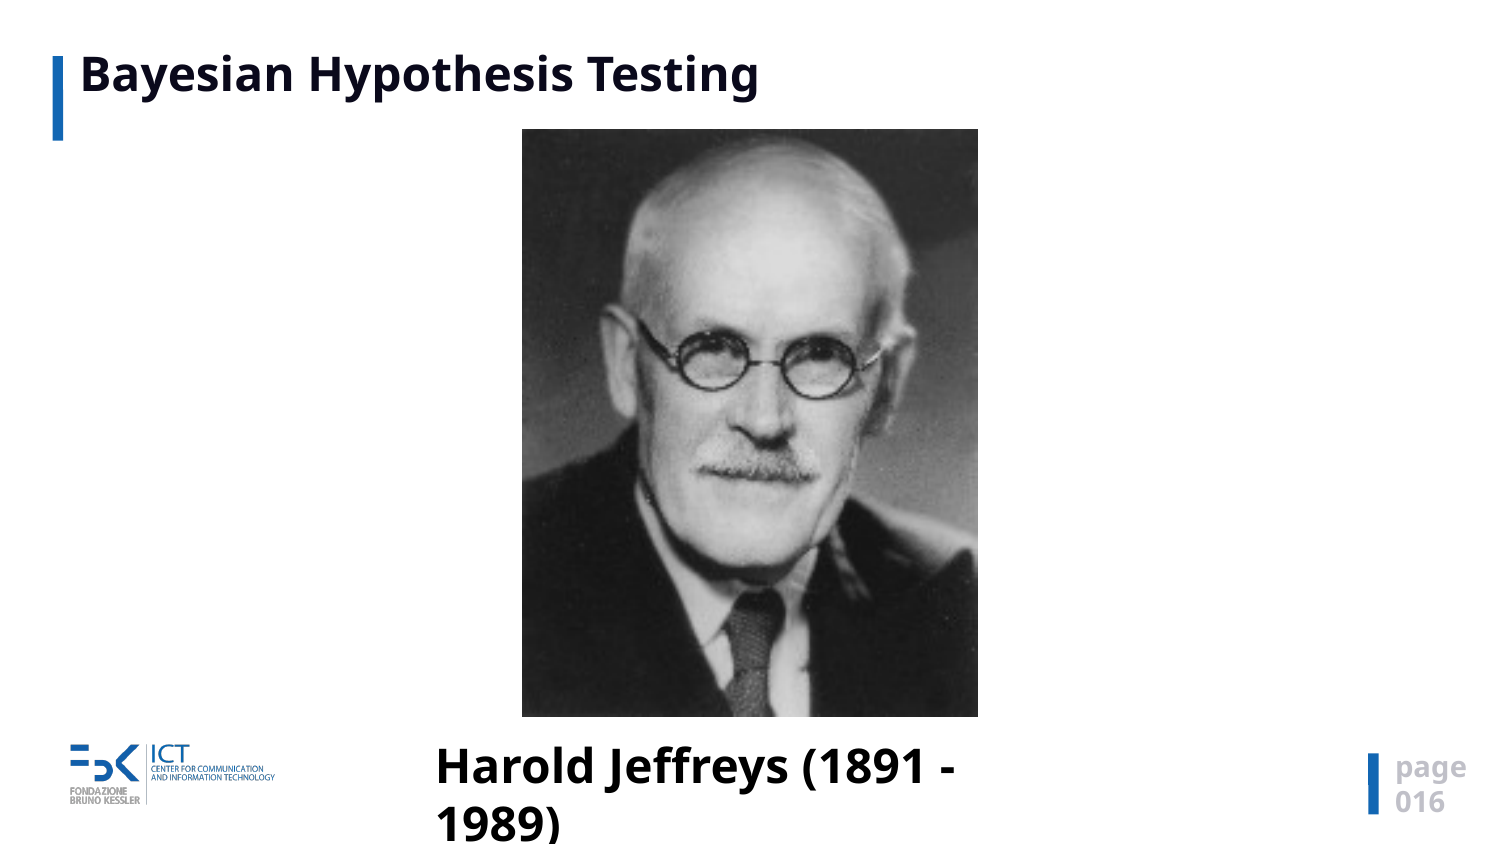

# Bayesian Hypothesis Testing
Harold Jeffreys (1891 - 1989)
page